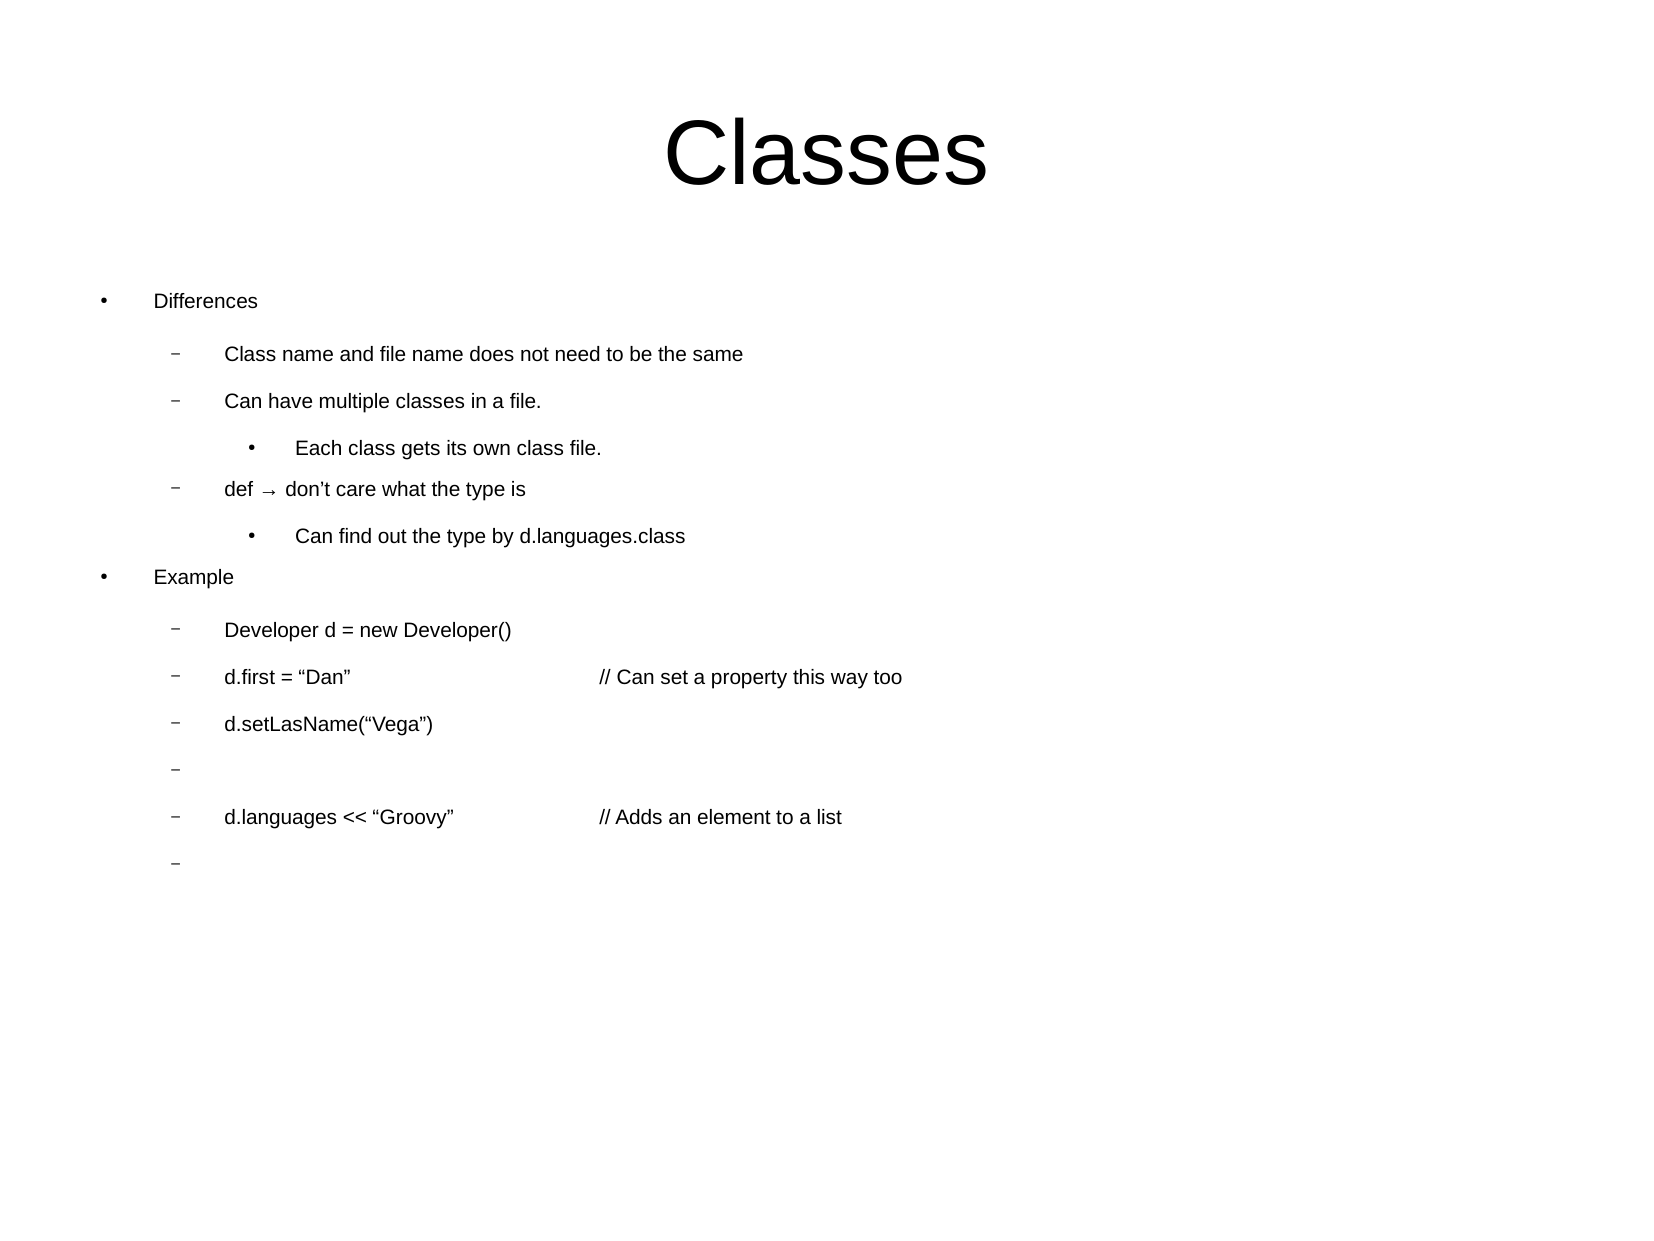

# Classes
Differences
Class name and file name does not need to be the same
Can have multiple classes in a file.
Each class gets its own class file.
def → don’t care what the type is
Can find out the type by d.languages.class
Example
Developer d = new Developer()
d.first = “Dan”				// Can set a property this way too
d.setLasName(“Vega”)
d.languages << “Groovy”		// Adds an element to a list